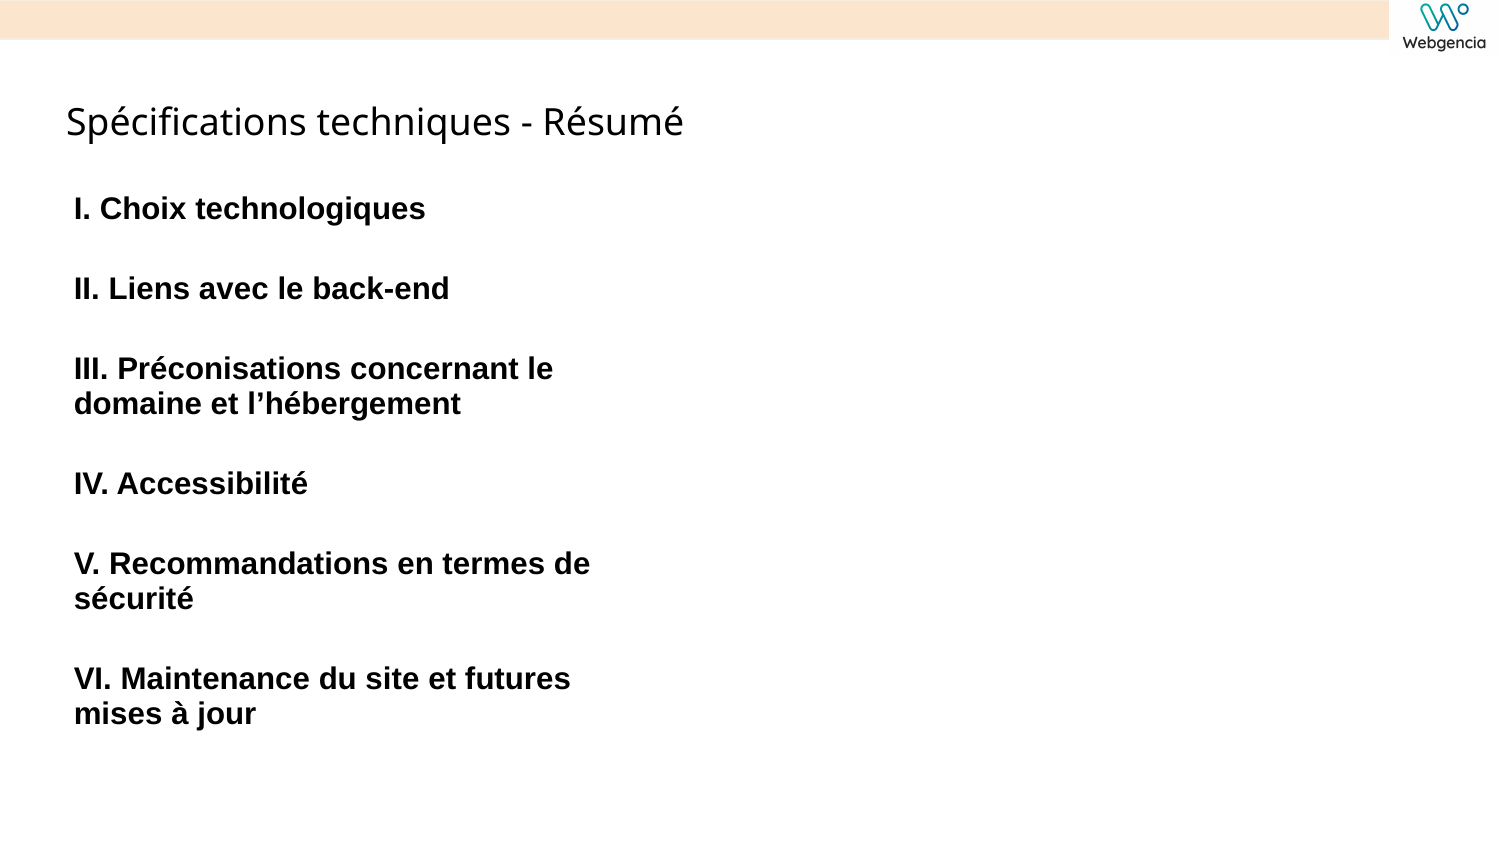

# Spécifications techniques - Résumé
I. Choix technologiques
II. Liens avec le back-end
III. Préconisations concernant le domaine et l’hébergement
IV. Accessibilité
V. Recommandations en termes de sécurité
VI. Maintenance du site et futures mises à jour